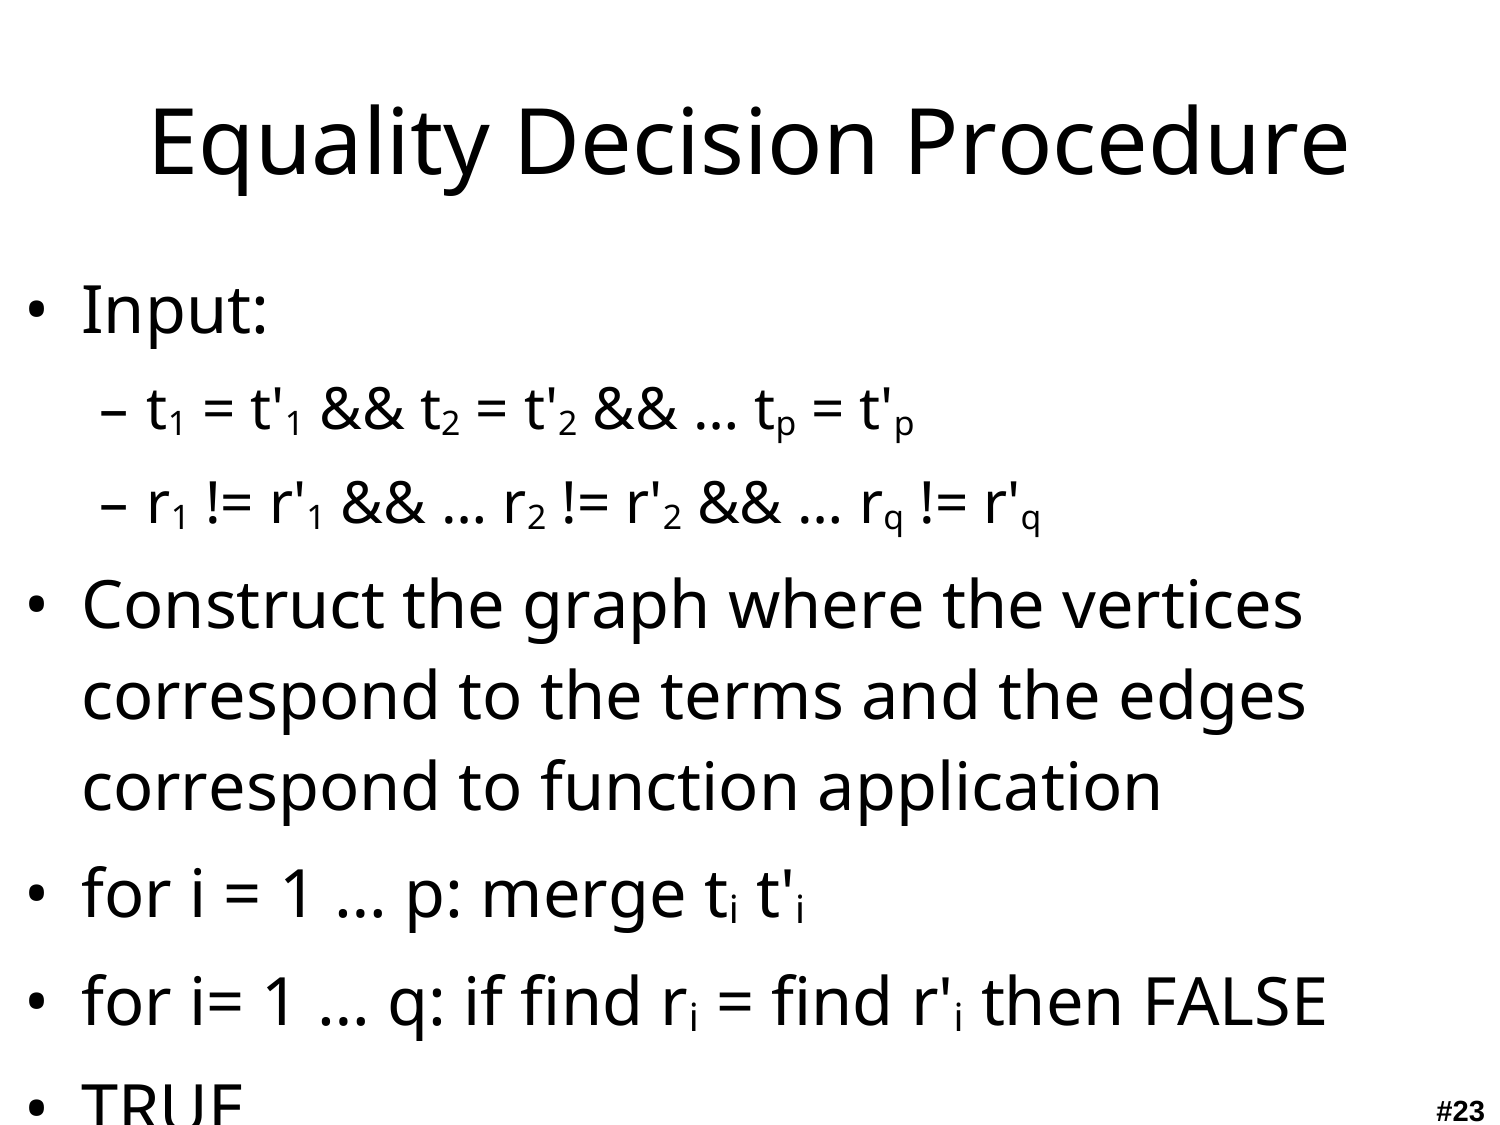

# Equality Decision Procedure
Input:
t1 = t'1 && t2 = t'2 && … tp = t'p
r1 != r'1 && … r2 != r'2 && … rq != r'q
Construct the graph where the vertices correspond to the terms and the edges correspond to function application
for i = 1 … p: merge ti t'i
for i= 1 … q: if find ri = find r'i then FALSE
TRUE
23